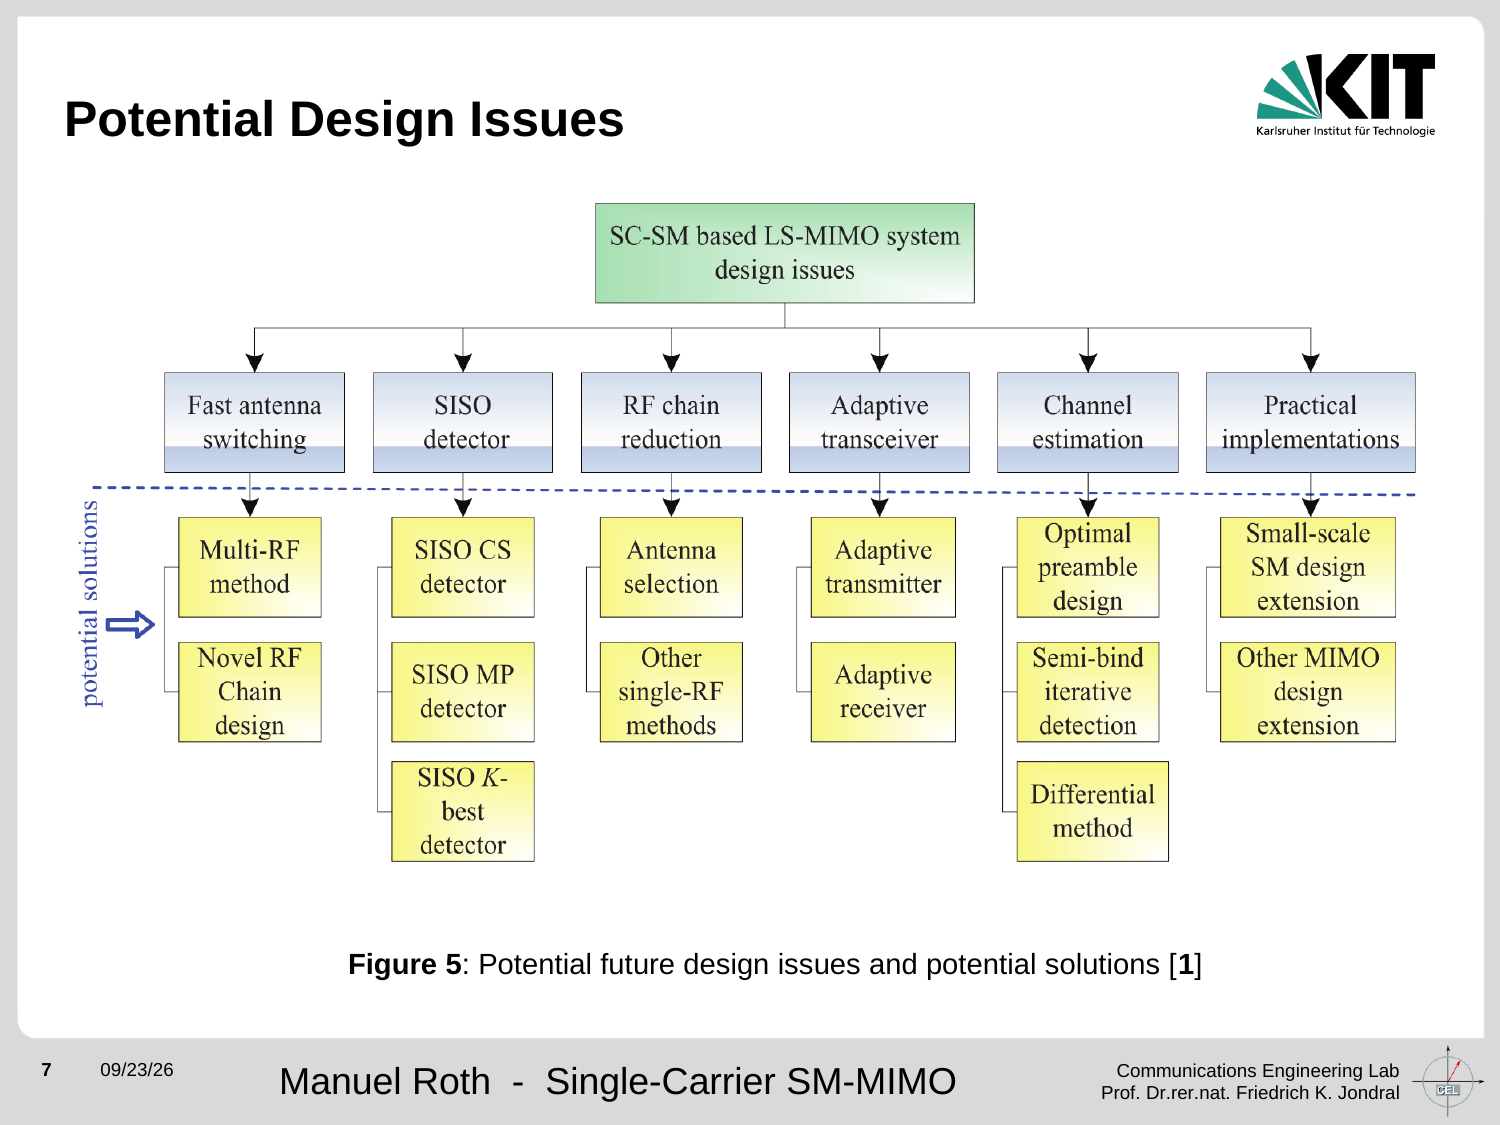

# Potential Design Issues
Figure 5: Potential future design issues and potential solutions [1]
Manuel Roth - Single-Carrier SM-MIMO